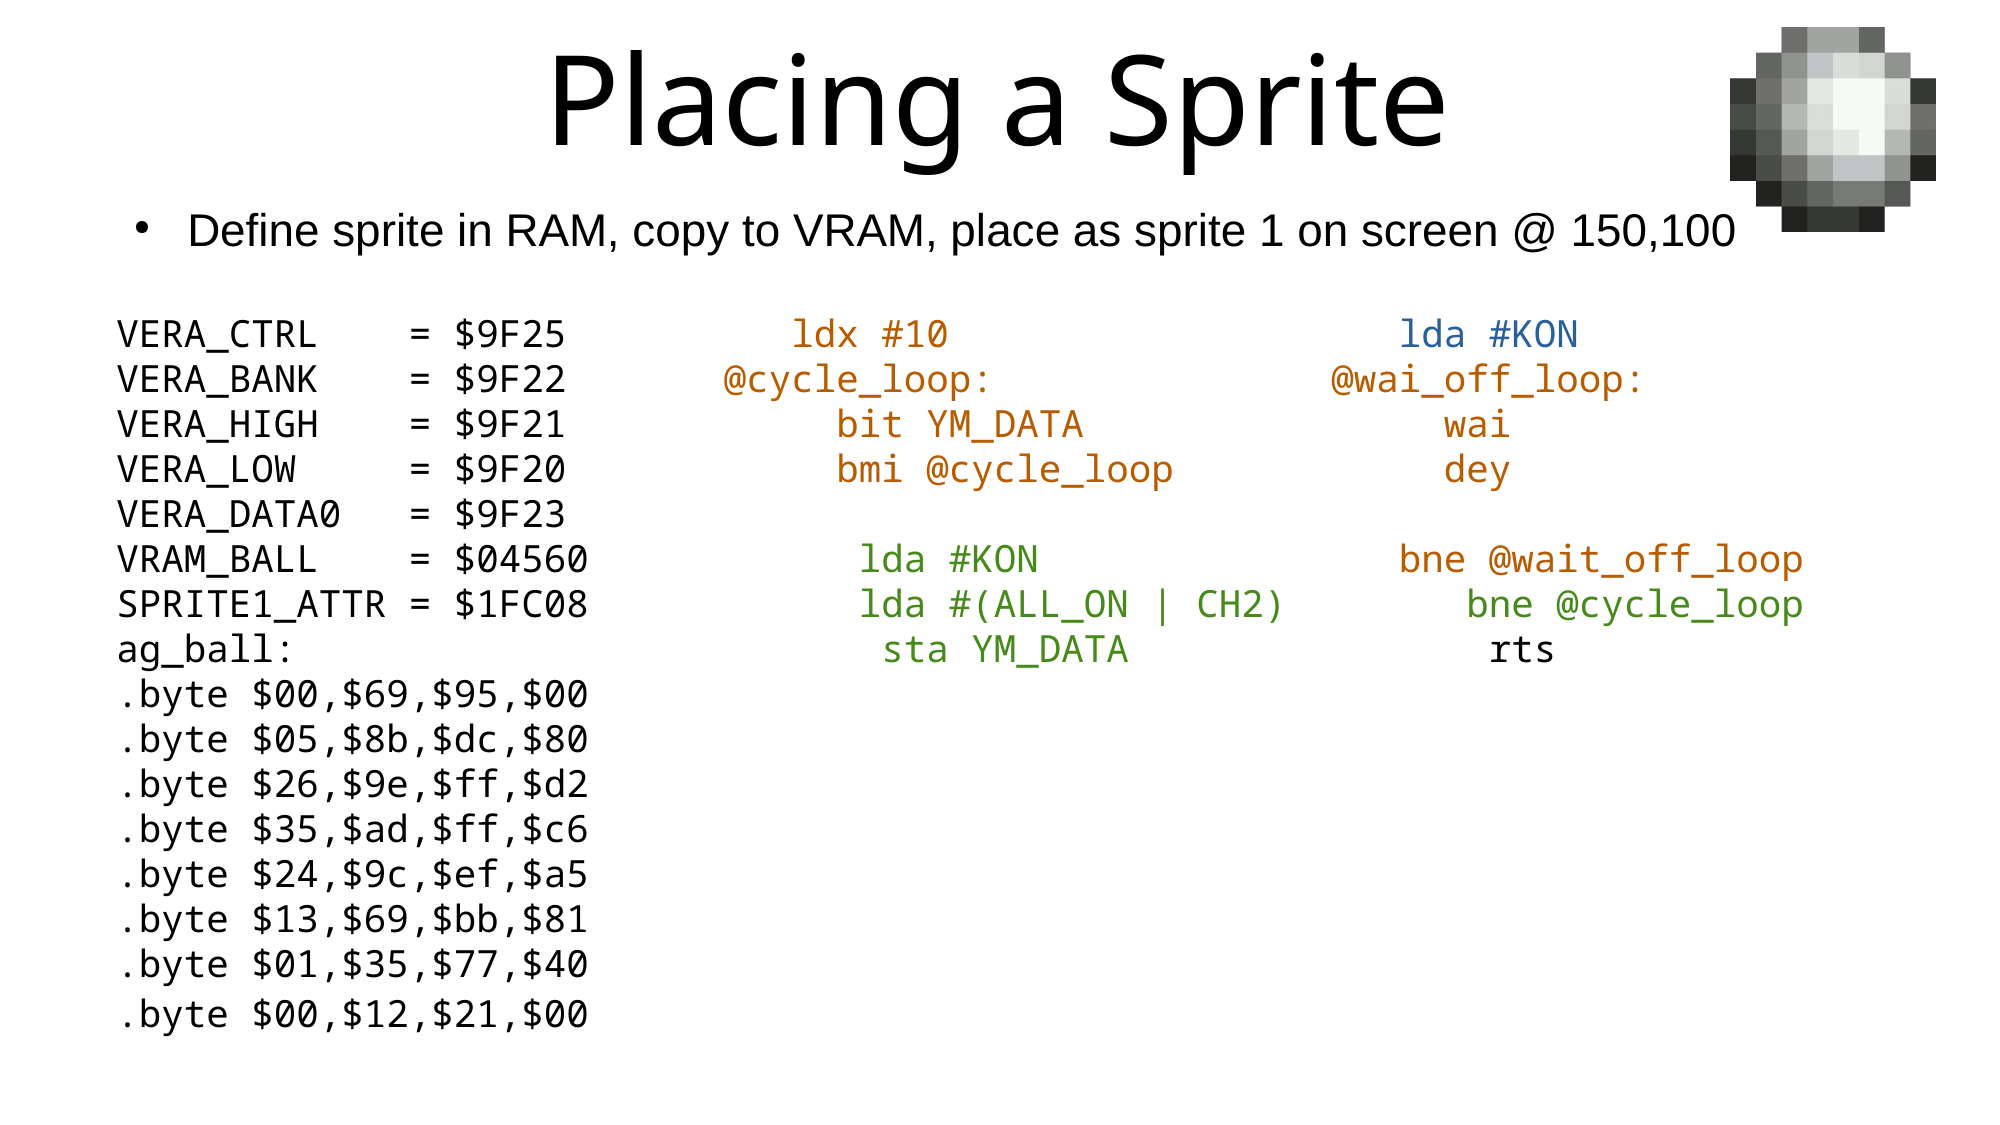

Placing a Sprite
# Define sprite in RAM, copy to VRAM, place as sprite 1 on screen @ 150,100
VERA_CTRL = $9F25 ldx #10 lda #KON
VERA_BANK = $9F22 @cycle_loop: @wai_off_loop:
VERA_HIGH = $9F21 bit YM_DATA wai
VERA_LOW = $9F20 bmi @cycle_loop dey
VERA_DATA0 = $9F23
VRAM_BALL = $04560 lda #KON bne @wait_off_loop
SPRITE1_ATTR = $1FC08 lda #(ALL_ON | CH2) bne @cycle_loop
ag_ball: sta YM_DATA rts
.byte $00,$69,$95,$00
.byte $05,$8b,$dc,$80
.byte $26,$9e,$ff,$d2
.byte $35,$ad,$ff,$c6
.byte $24,$9c,$ef,$a5
.byte $13,$69,$bb,$81
.byte $01,$35,$77,$40
.byte $00,$12,$21,$00